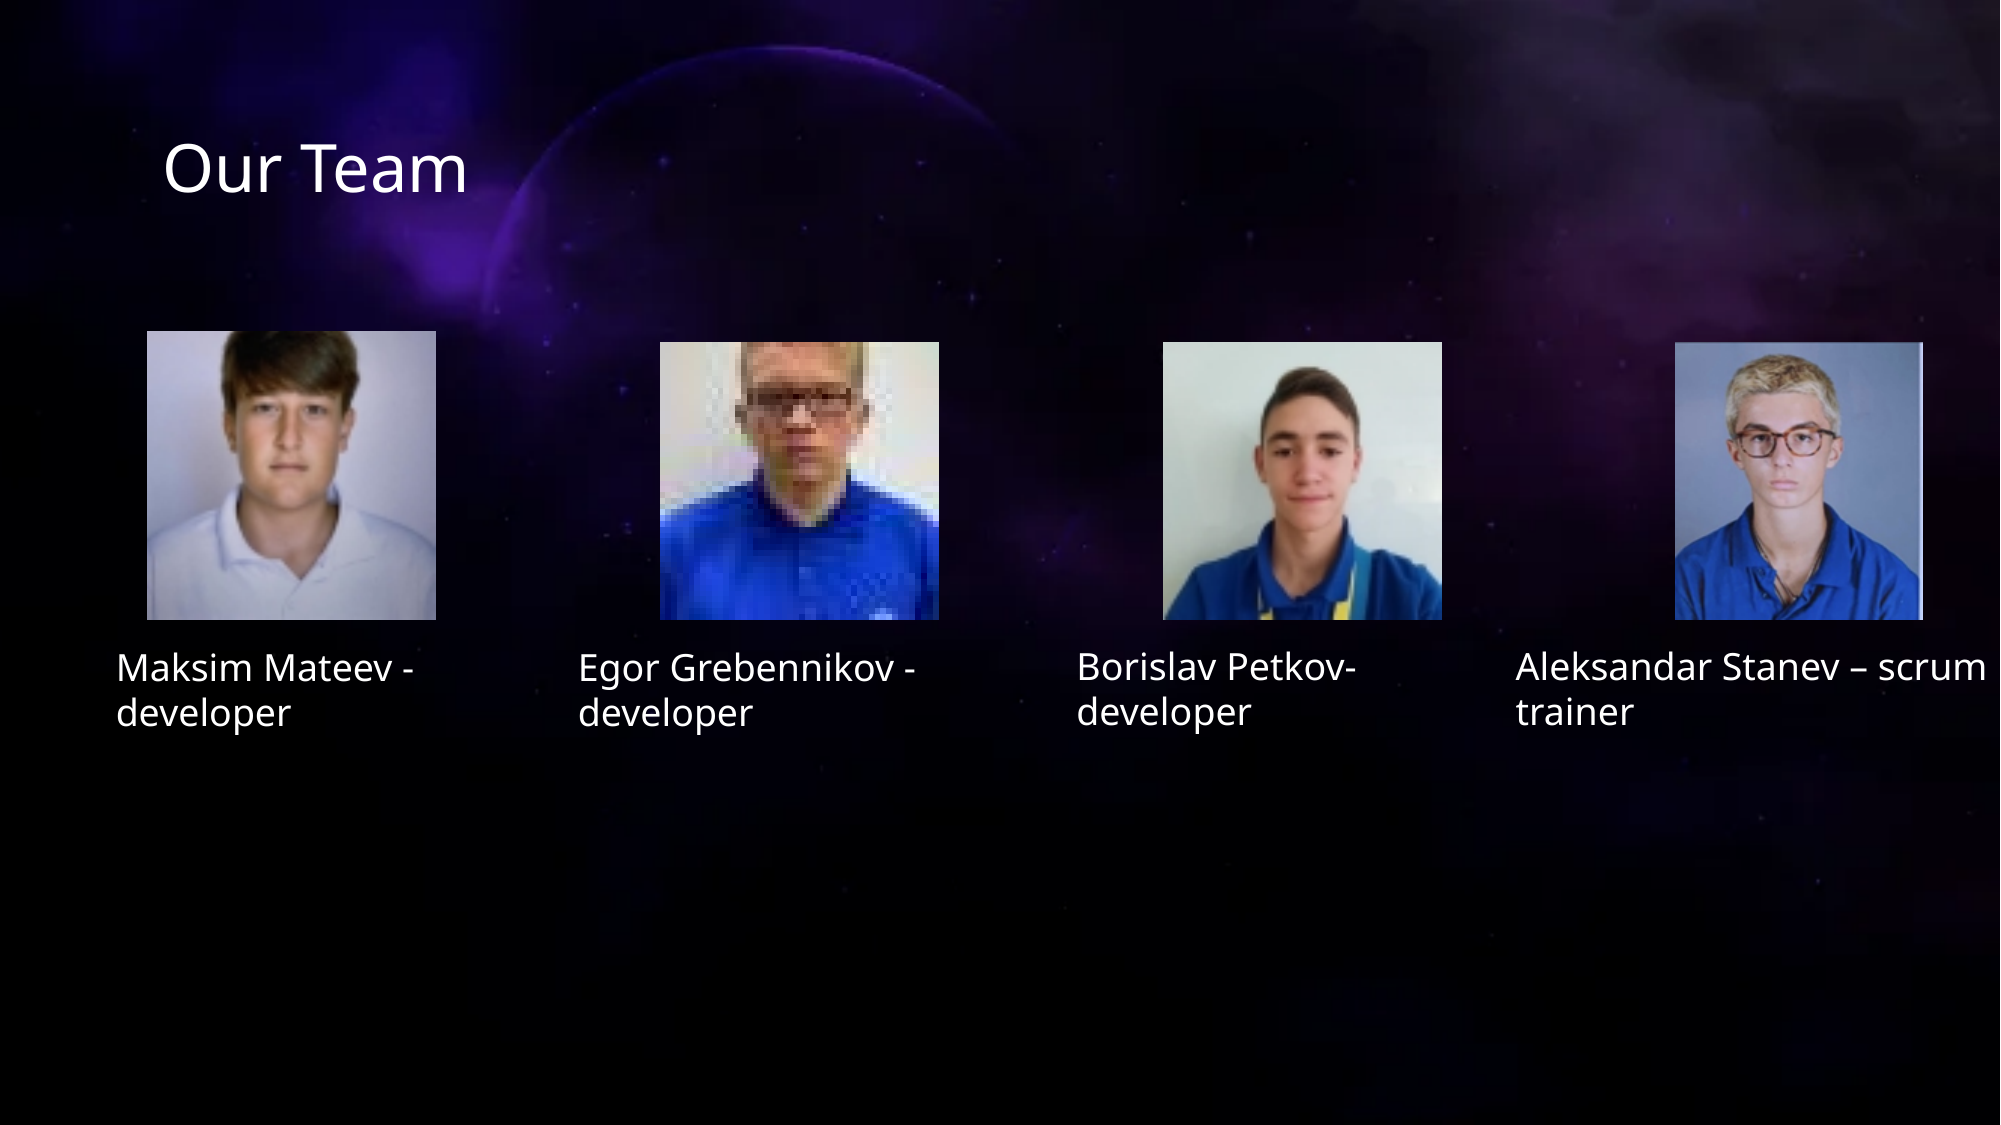

Our Team
Borislav Petkov- developer
Aleksandar Stanev – scrum trainer
Maksim Mateev - developer
Egor Grebennikov - developer